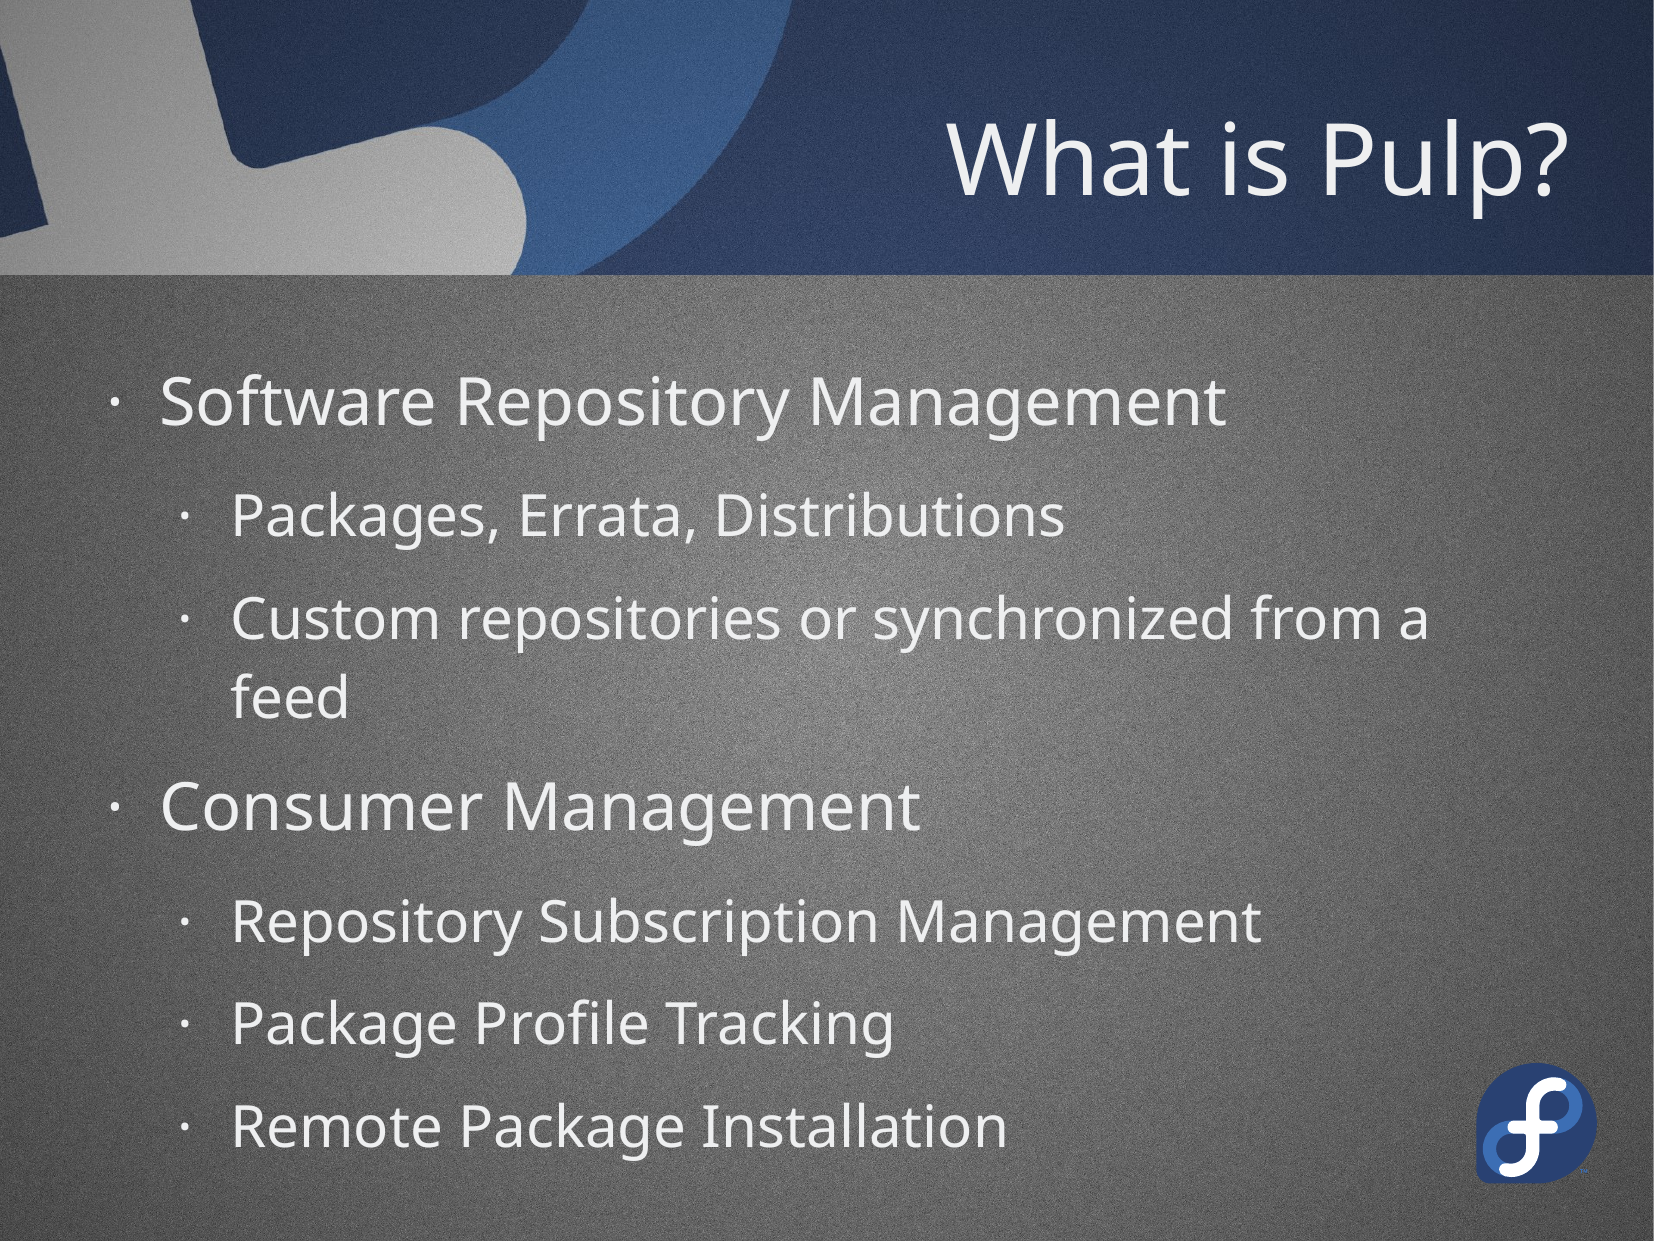

# What is Pulp?
Software Repository Management
Packages, Errata, Distributions
Custom repositories or synchronized from a feed
Consumer Management
Repository Subscription Management
Package Profile Tracking
Remote Package Installation